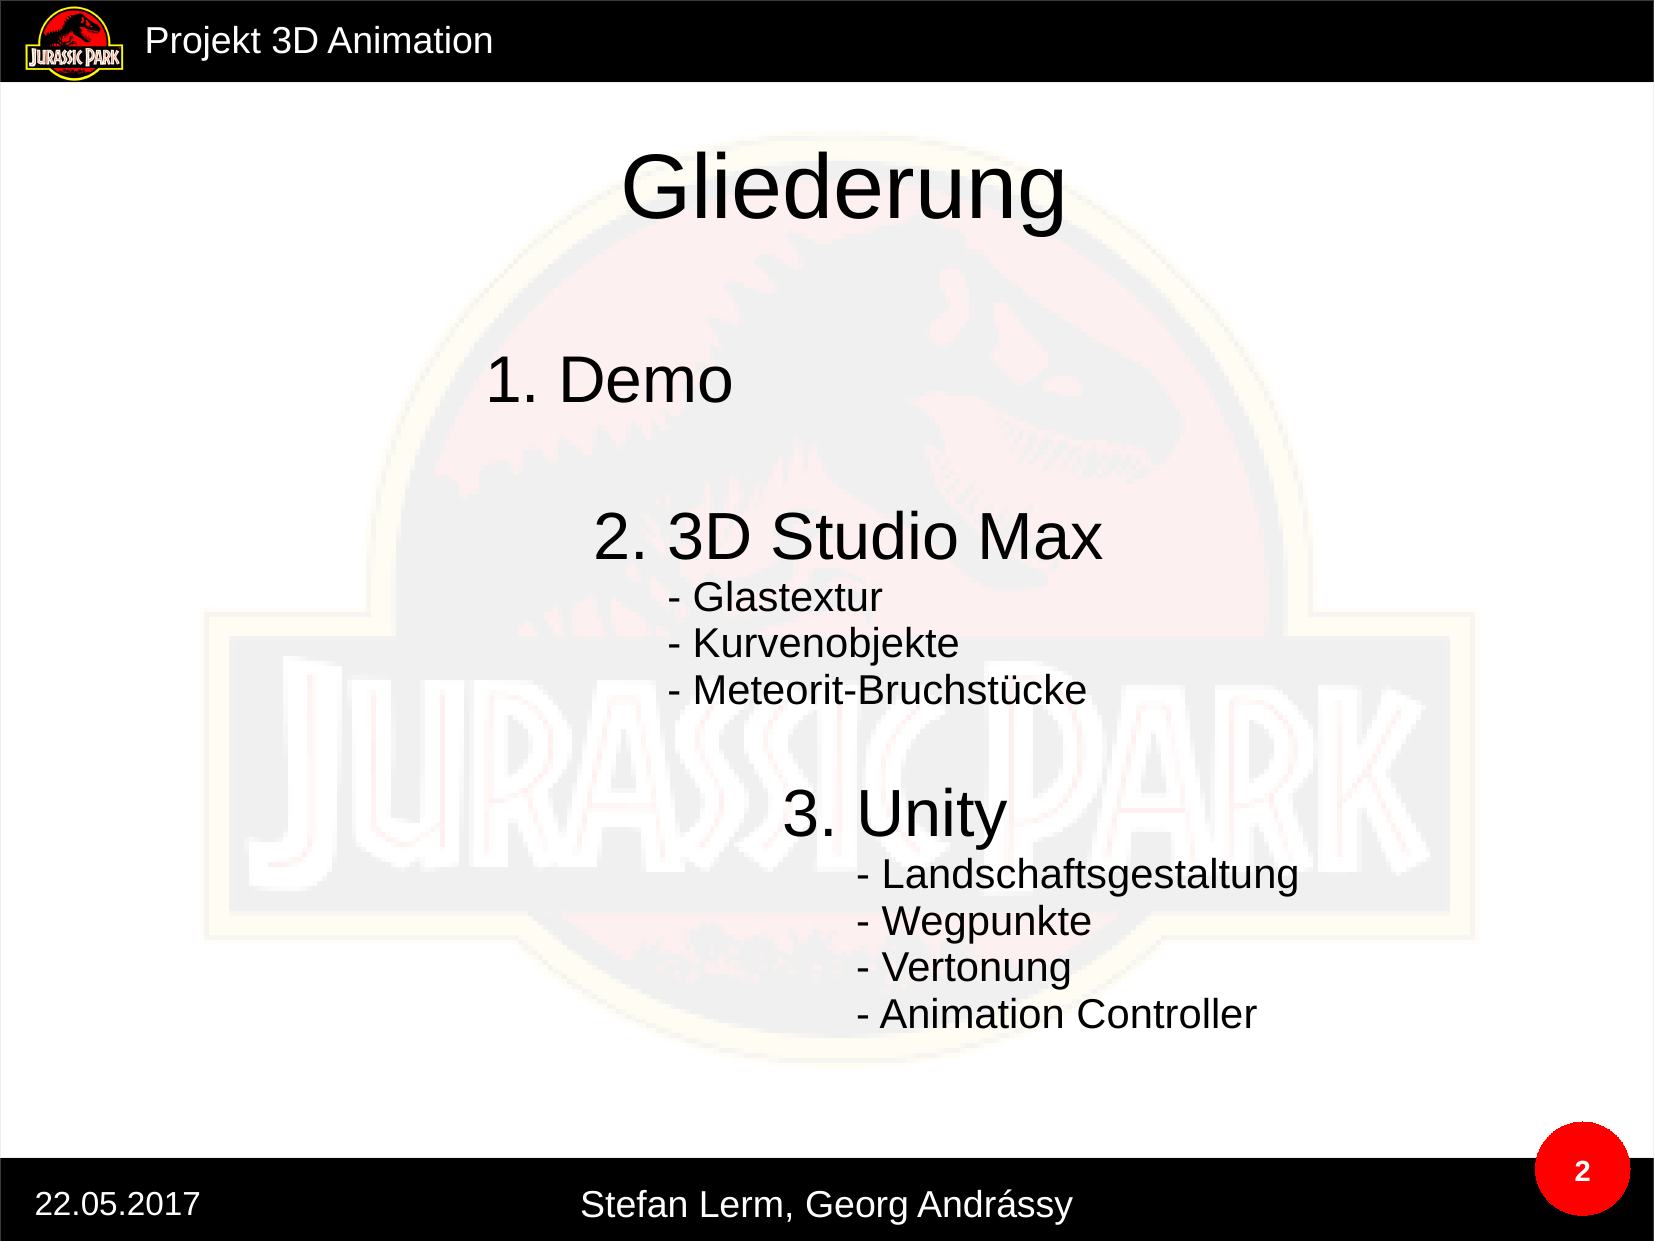

# Gliederung
1. Demo
2. 3D Studio Max
	- Glastextur
	- Kurvenobjekte
	- Meteorit-Bruchstücke
3.	Unity
	- Landschaftsgestaltung
	- Wegpunkte
	- Vertonung
	- Animation Controller